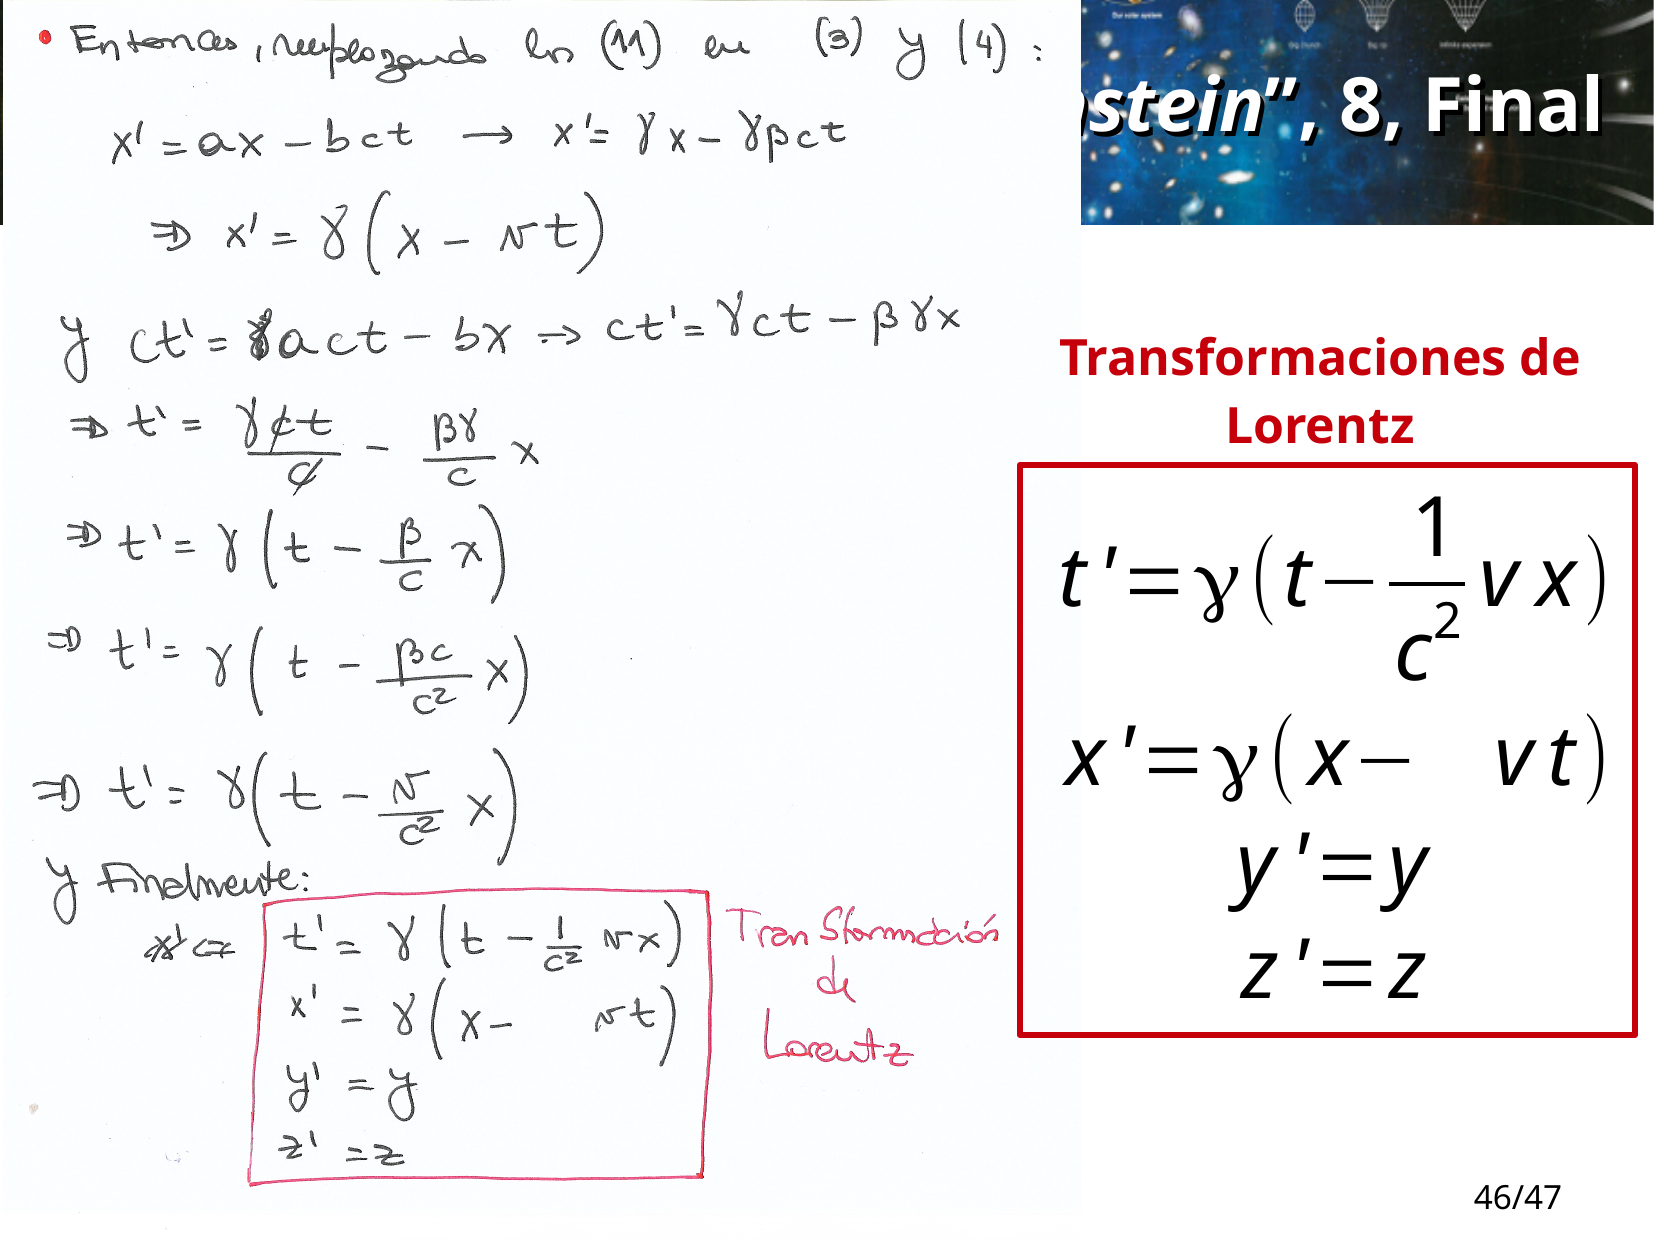

# Derivación “a la Einstein”, 8, Final
Transformaciones de Lorentz
H. Asorey - Física IV B
46